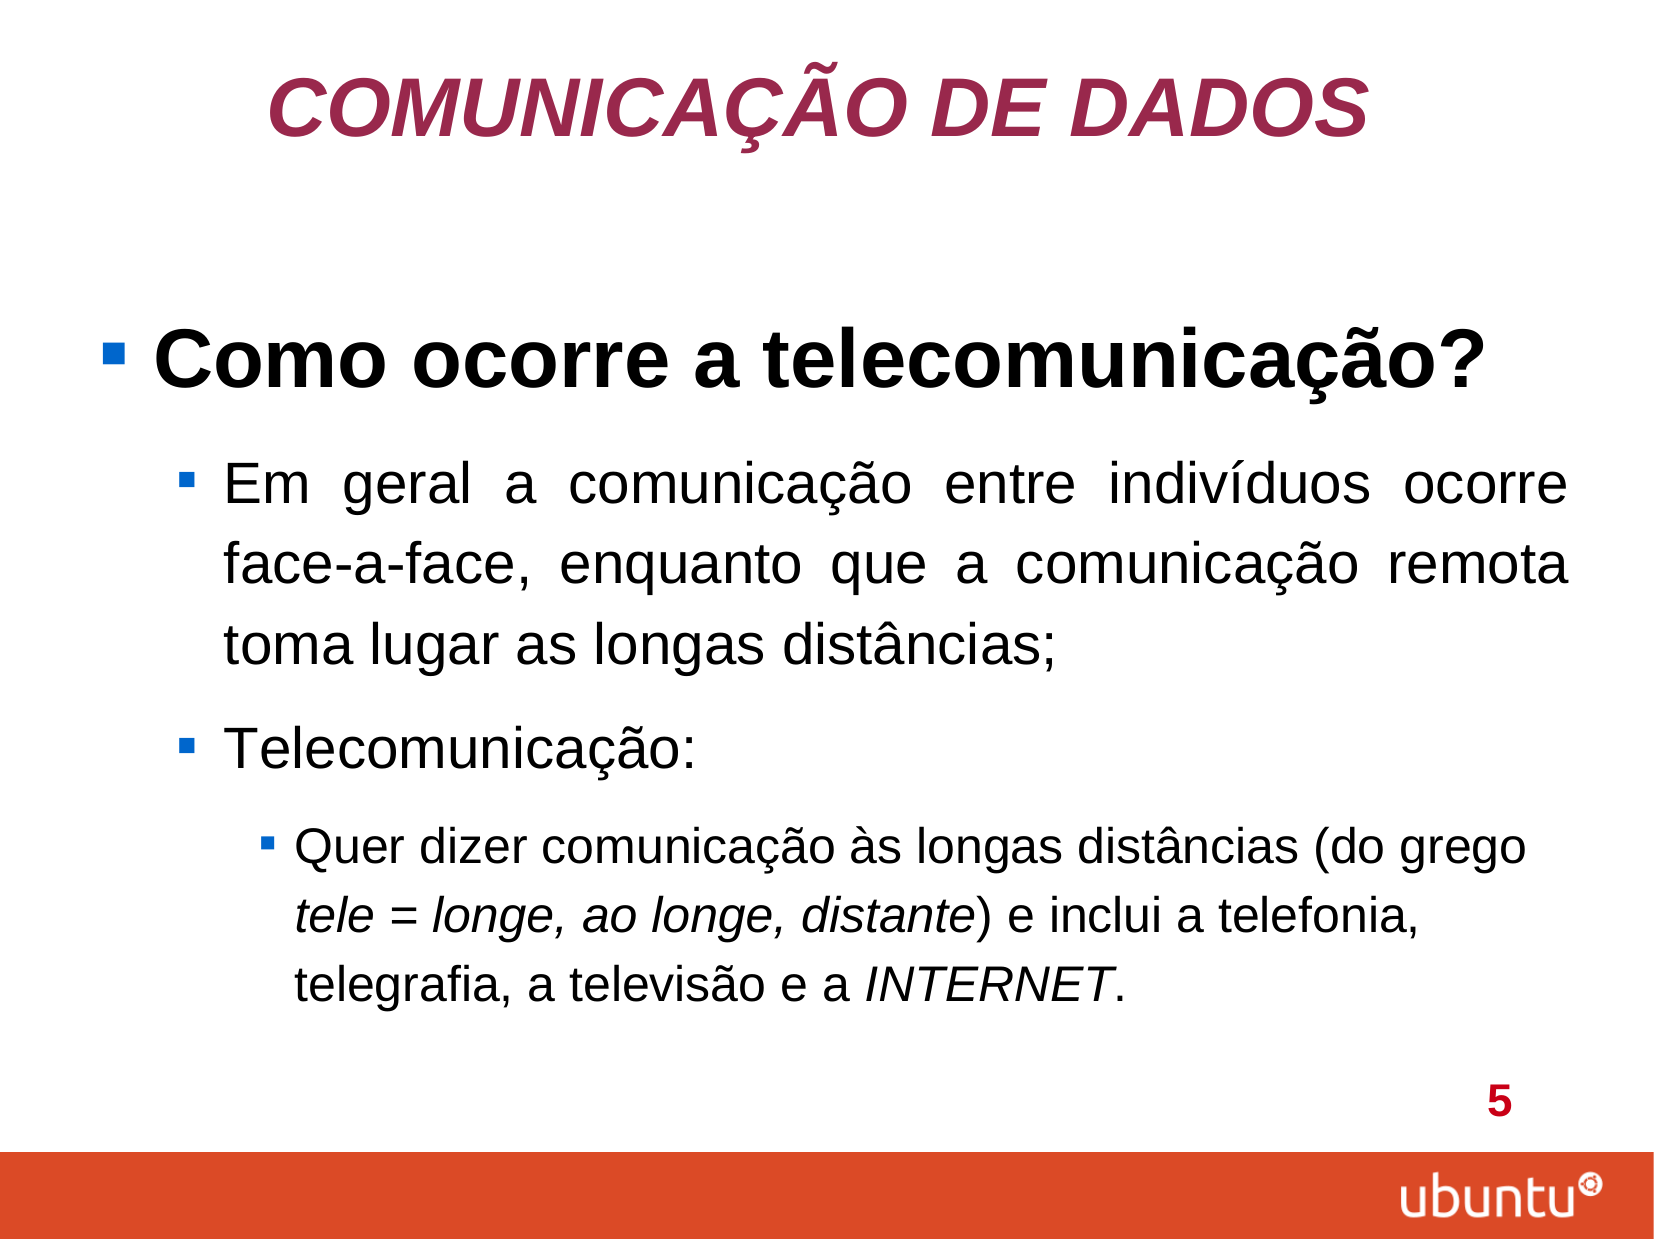

# COMUNICAÇÃO DE DADOS
Como ocorre a telecomunicação?
Em geral a comunicação entre indivíduos ocorre face-a-face, enquanto que a comunicação remota toma lugar as longas distâncias;
Telecomunicação:
Quer dizer comunicação às longas distâncias (do grego tele = longe, ao longe, distante) e inclui a telefonia, telegrafia, a televisão e a INTERNET.